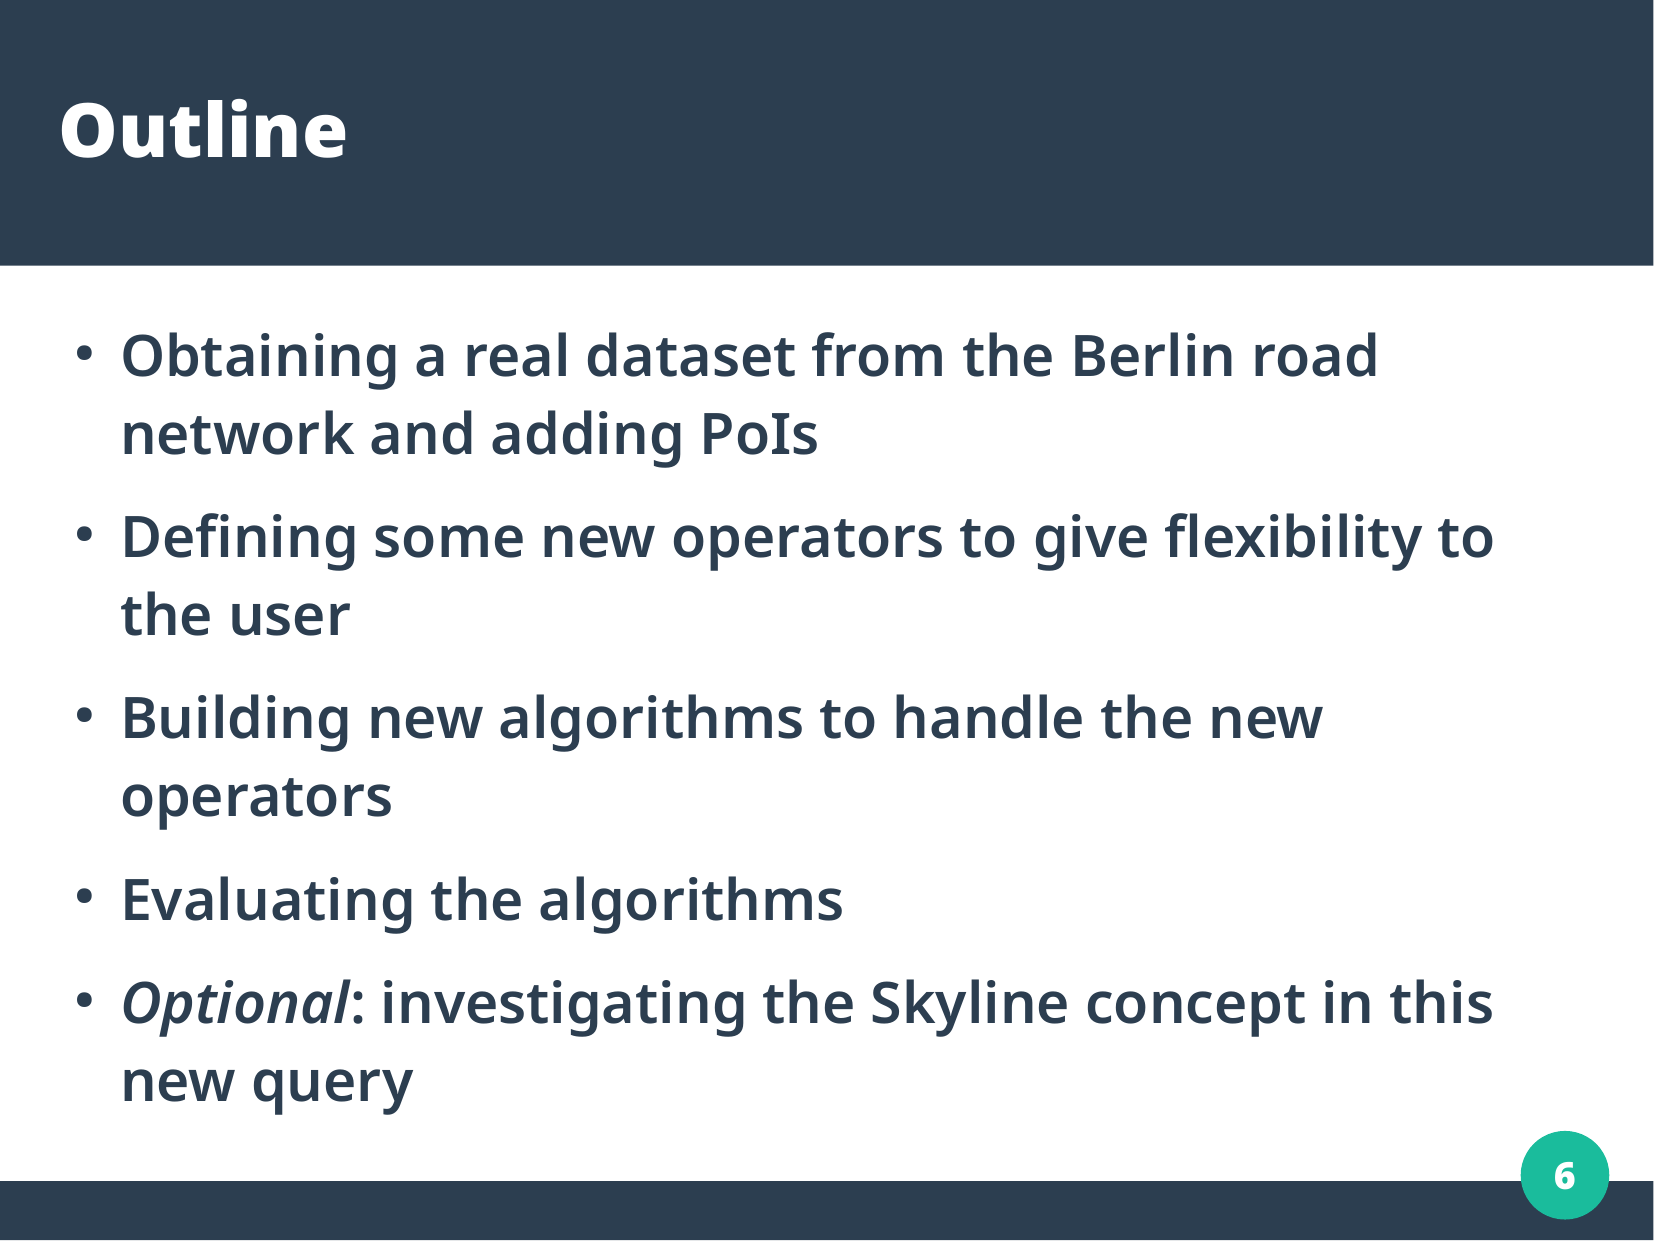

# Outline
Obtaining a real dataset from the Berlin road network and adding PoIs
Defining some new operators to give flexibility to the user
Building new algorithms to handle the new operators
Evaluating the algorithms
Optional: investigating the Skyline concept in this new query
6